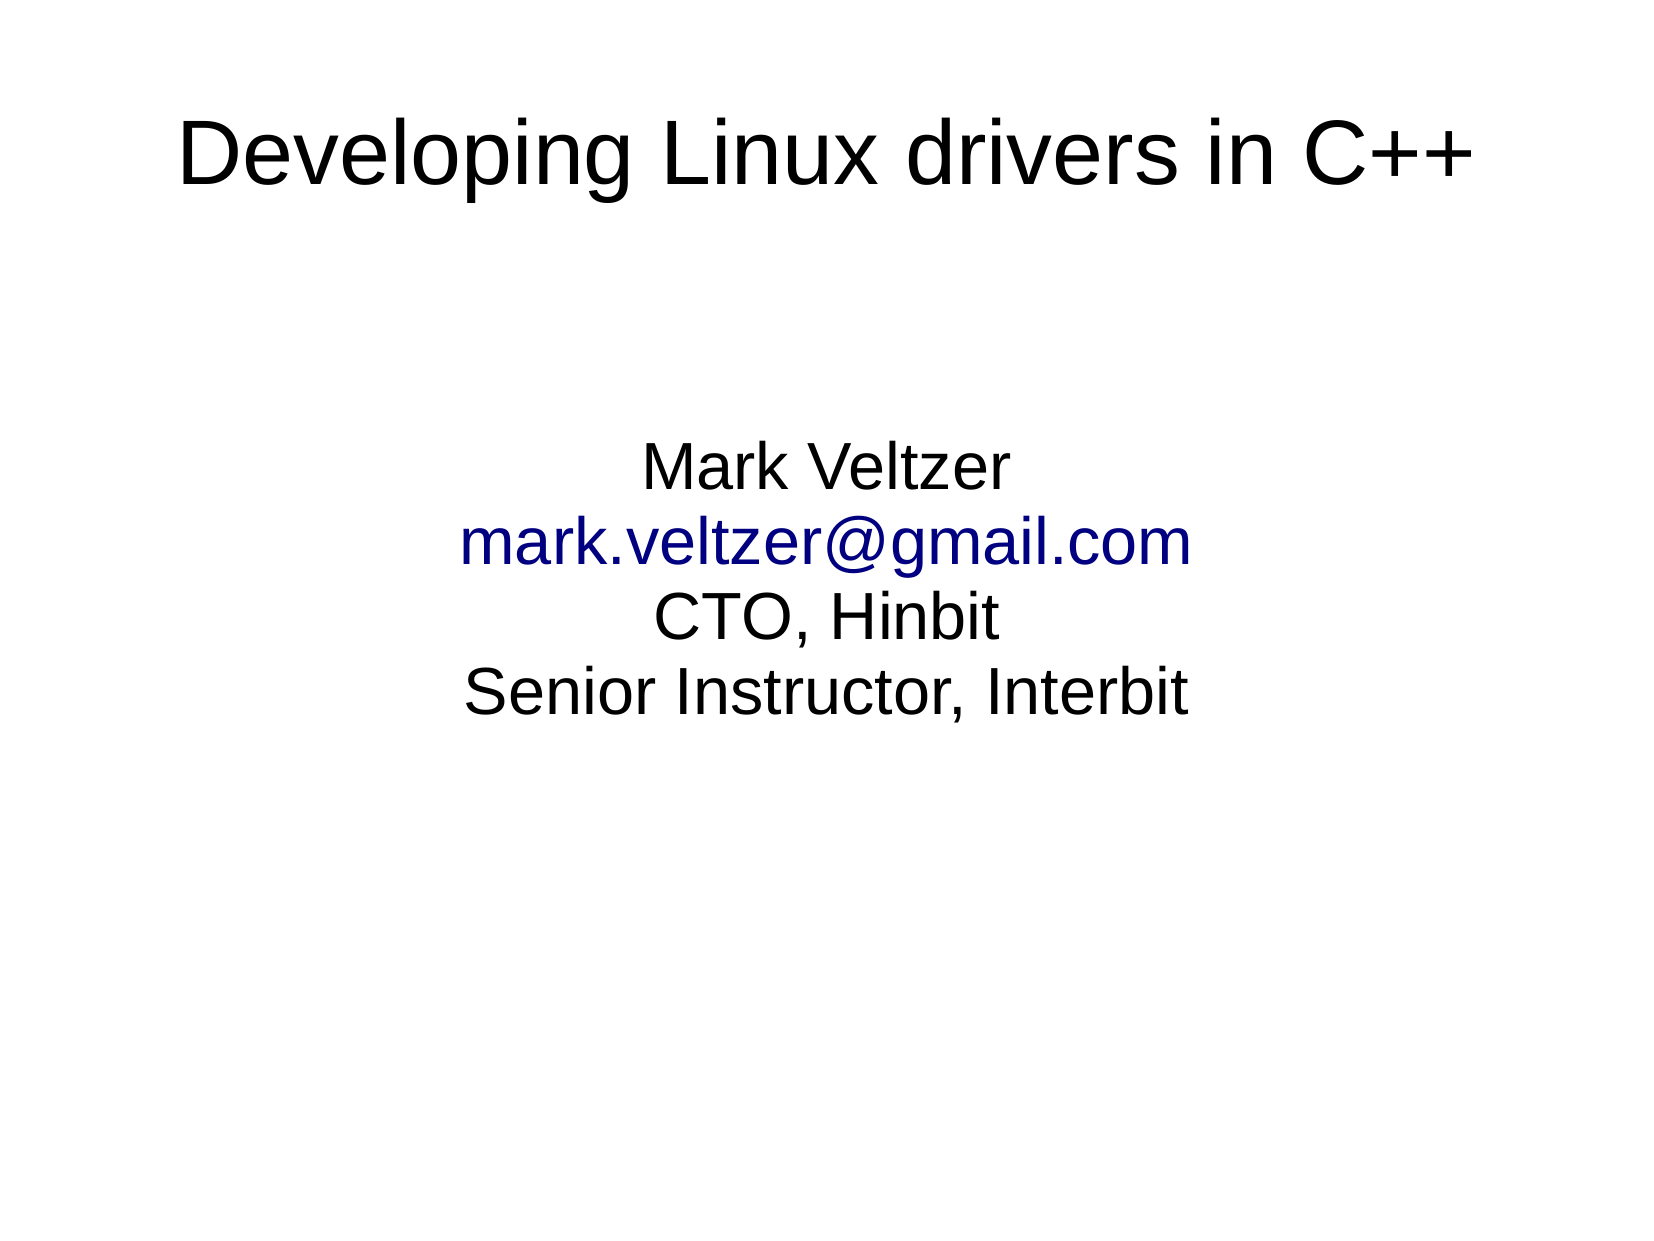

# Developing Linux drivers in C++
Mark Veltzer
mark.veltzer@gmail.com
CTO, Hinbit
Senior Instructor, Interbit